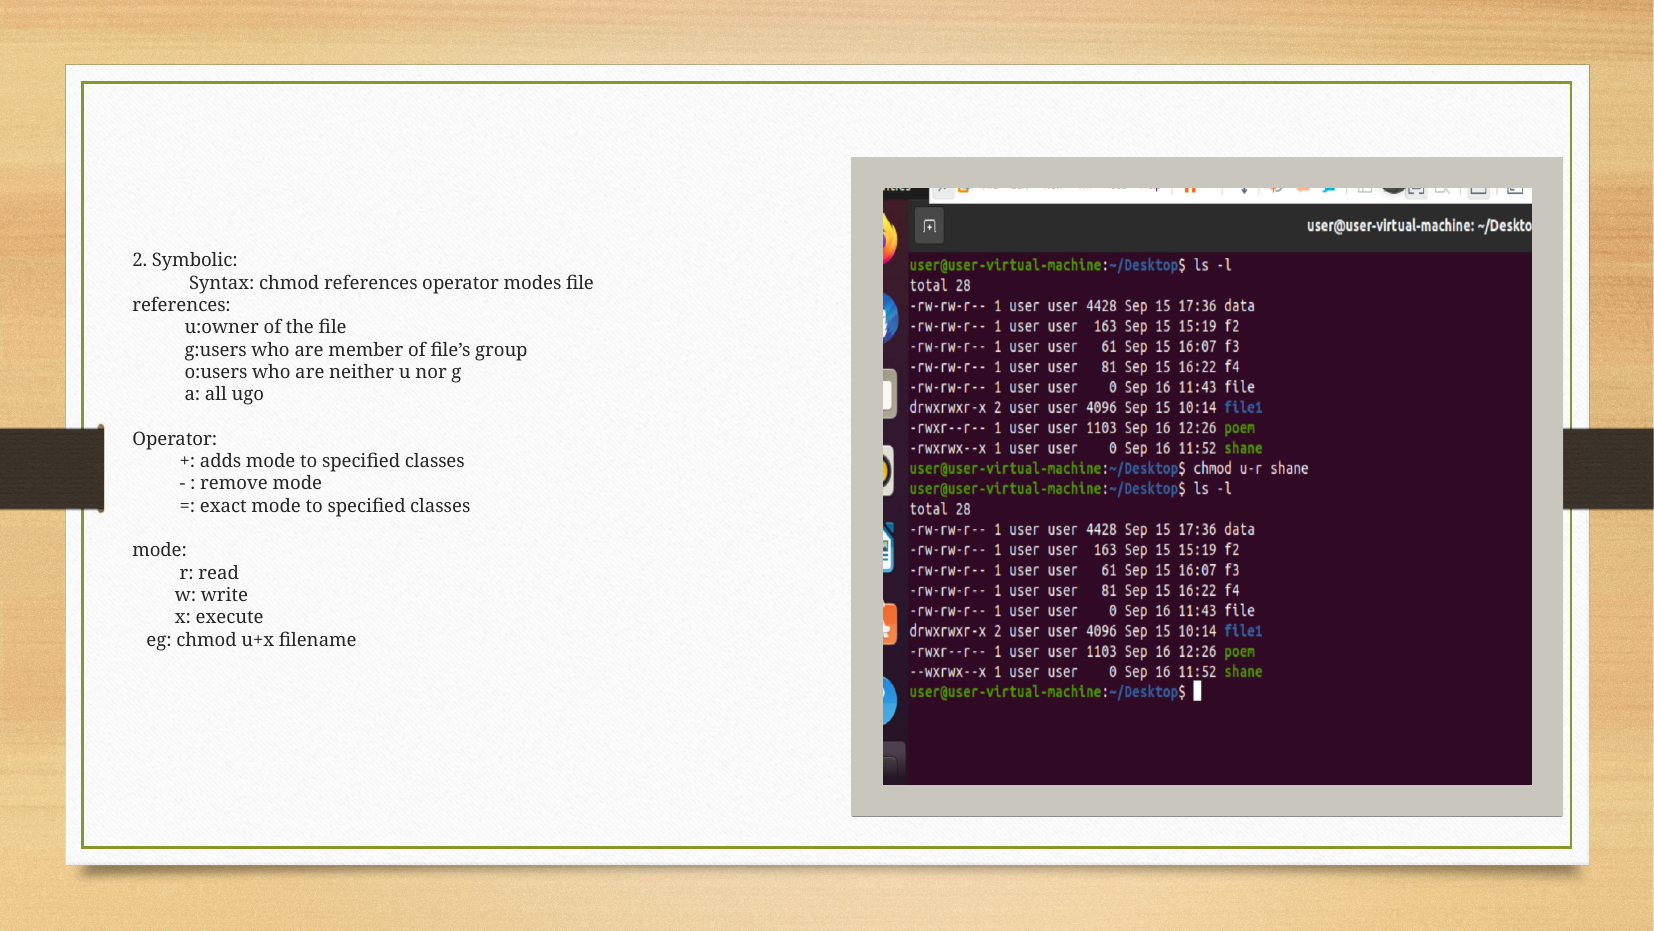

# 2. Symbolic: Syntax: chmod references operator modes file references: u:owner of the file g:users who are member of file’s group o:users who are neither u nor g a: all ugo Operator: +: adds mode to specified classes - : remove mode =: exact mode to specified classes mode: r: read w: write x: execute eg: chmod u+x filename